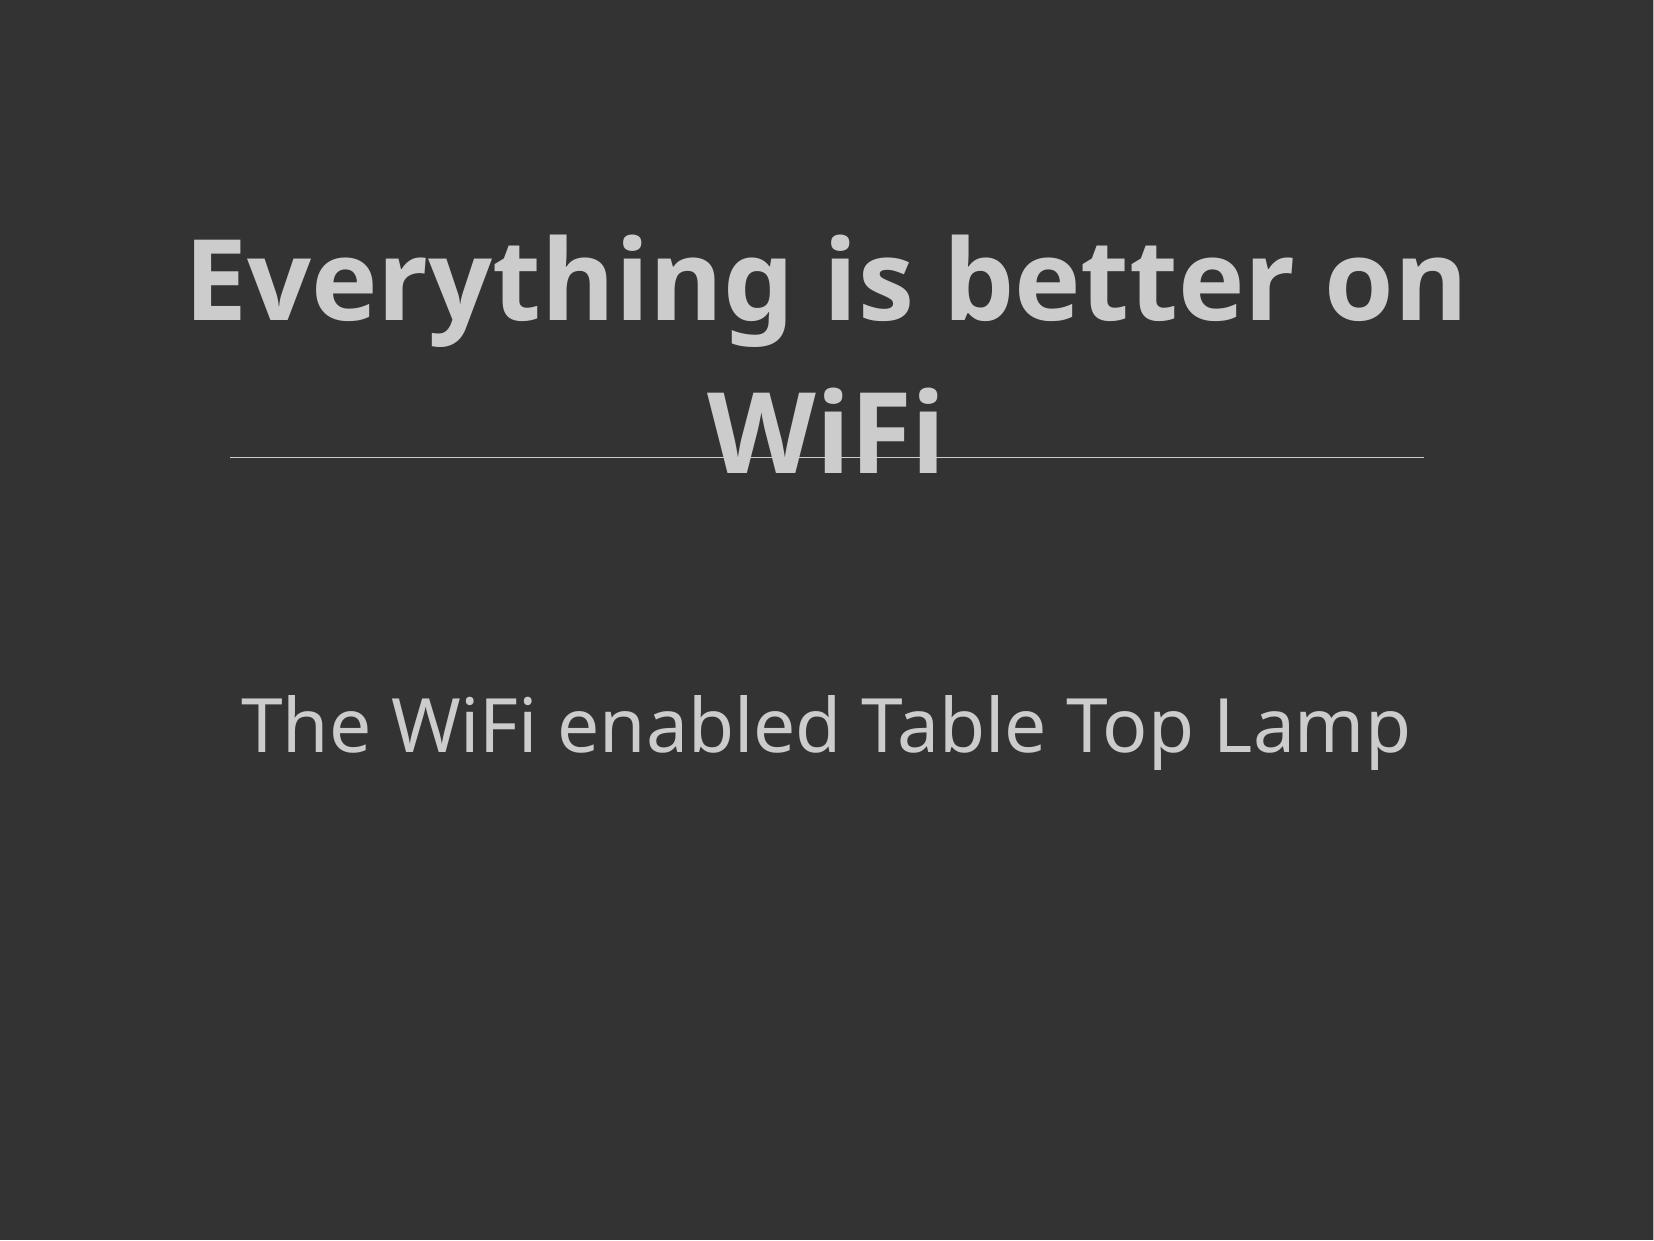

# Everything is better on WiFi
The WiFi enabled Table Top Lamp